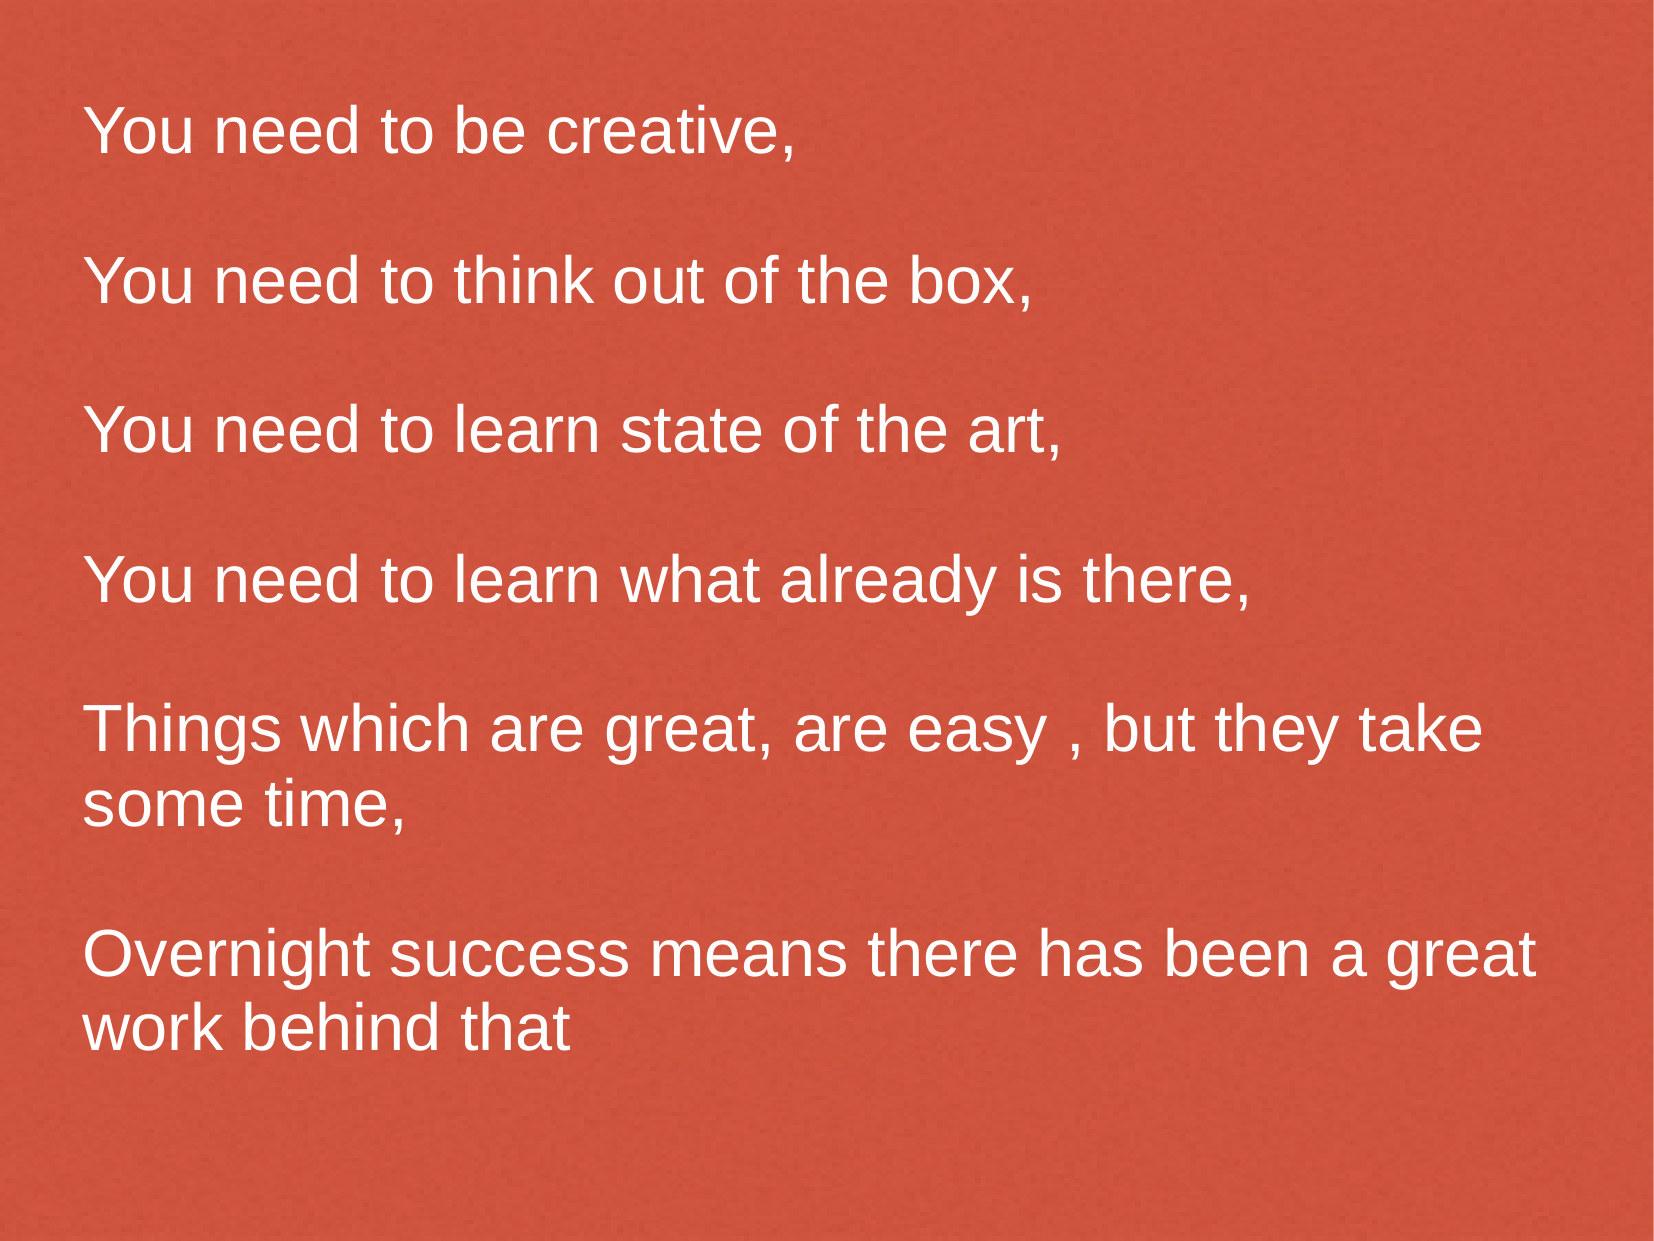

# You need to be creative,
You need to think out of the box,
You need to learn state of the art,
You need to learn what already is there,
Things which are great, are easy , but they take some time,
Overnight success means there has been a great work behind that